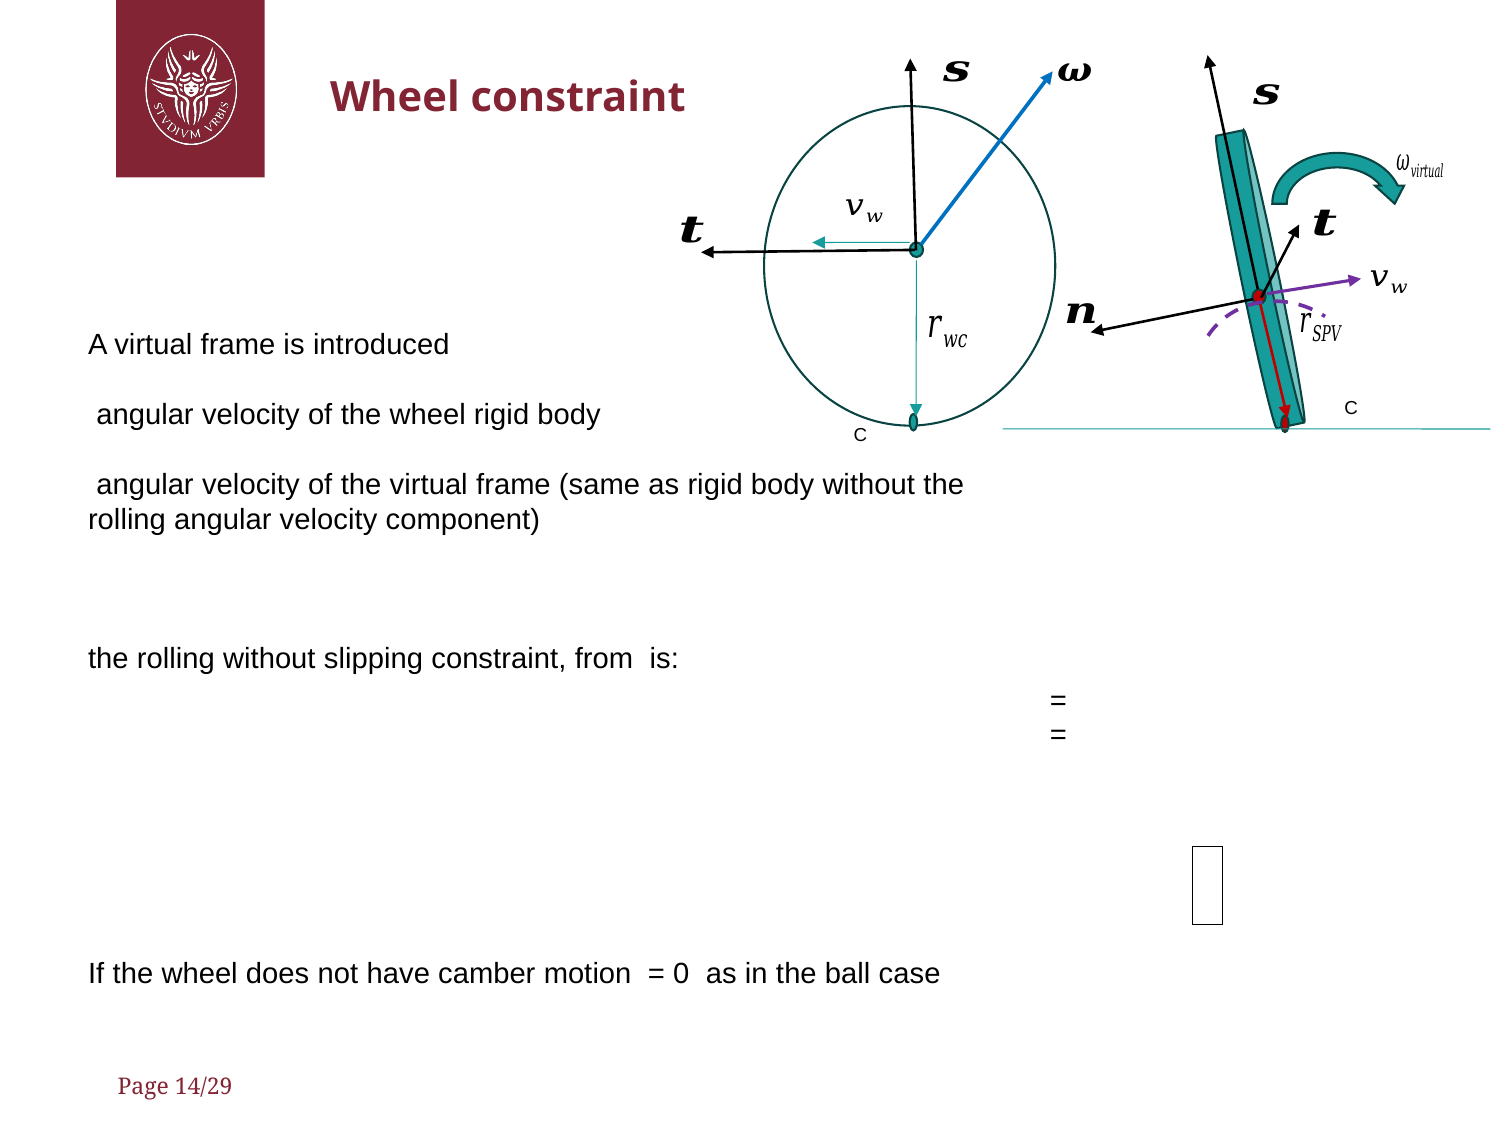

Wheel constraint
1 Sottotitolo
A virtual frame is introduced
 angular velocity of the wheel rigid body
 angular velocity of the virtual frame (same as rigid body without the rolling angular velocity component)
the rolling without slipping constraint, from is:
If the wheel does not have camber motion = 0 as in the ball case
C
C
 =
 =
Page /29